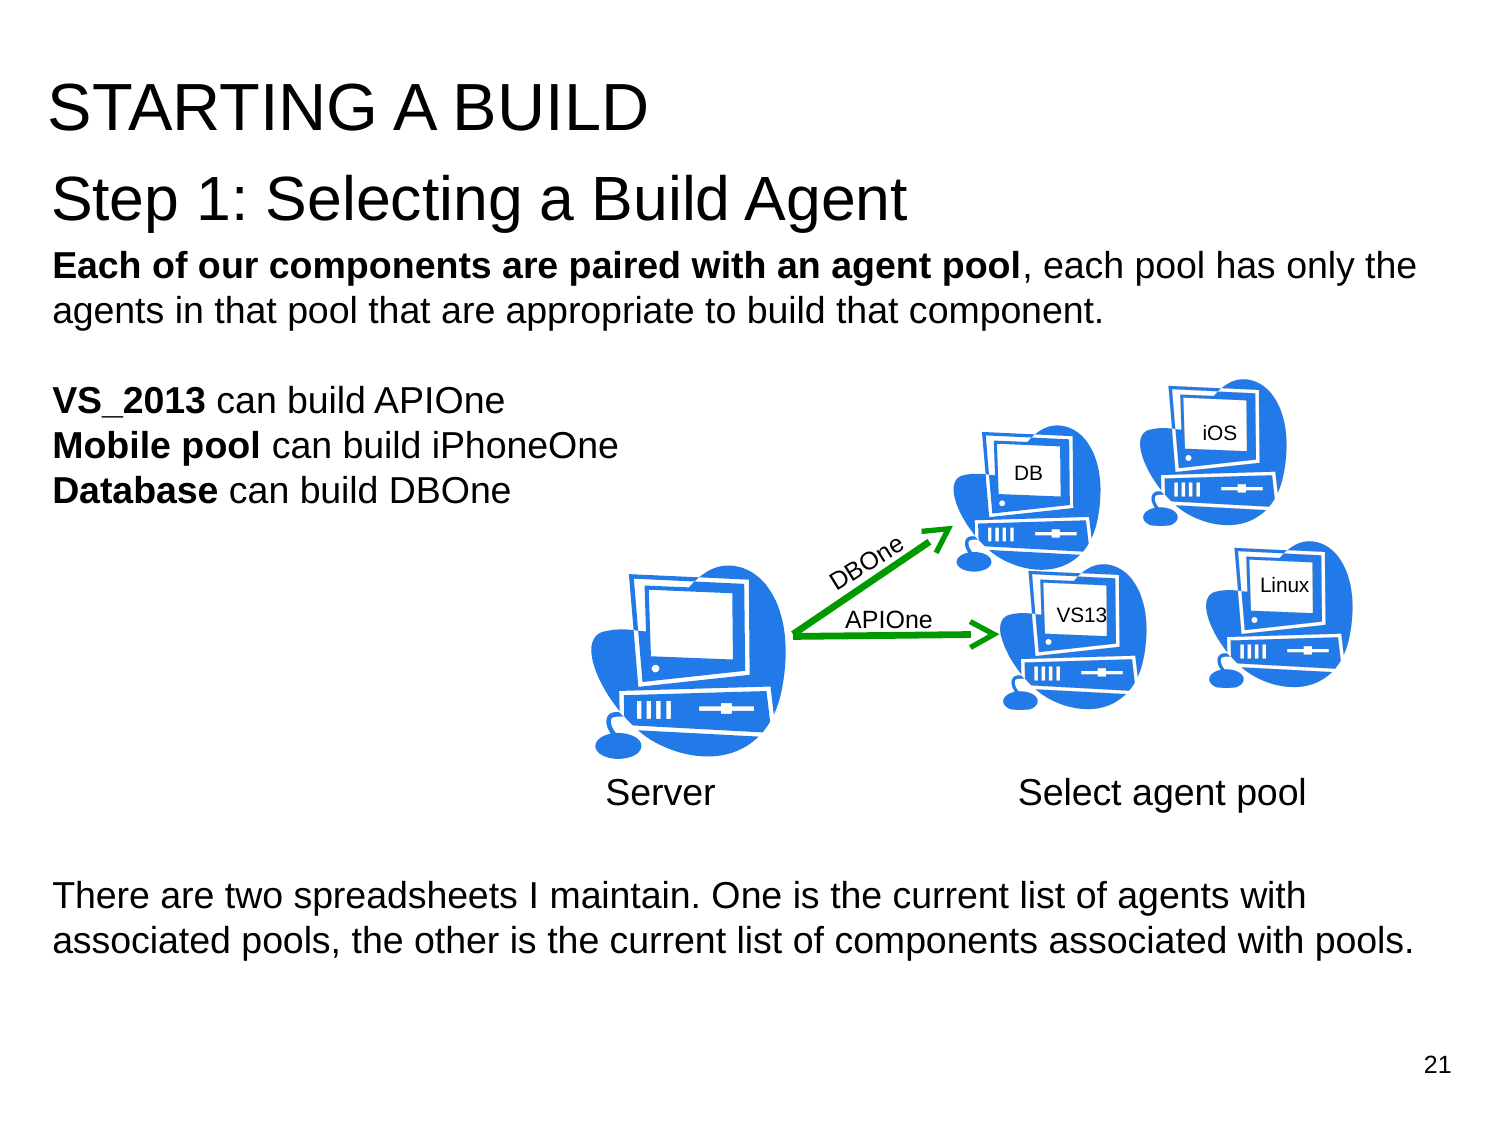

# Starting a build
Step 1: Selecting a Build Agent
Each of our components are paired with an agent pool, each pool has only the agents in that pool that are appropriate to build that component.
VS_2013 can build APIOne
Mobile pool can build iPhoneOne
Database can build DBOne
There are two spreadsheets I maintain. One is the current list of agents with associated pools, the other is the current list of components associated with pools.
iOS
DB
DBOne
Linux
VS13
APIOne
Server
Select agent pool